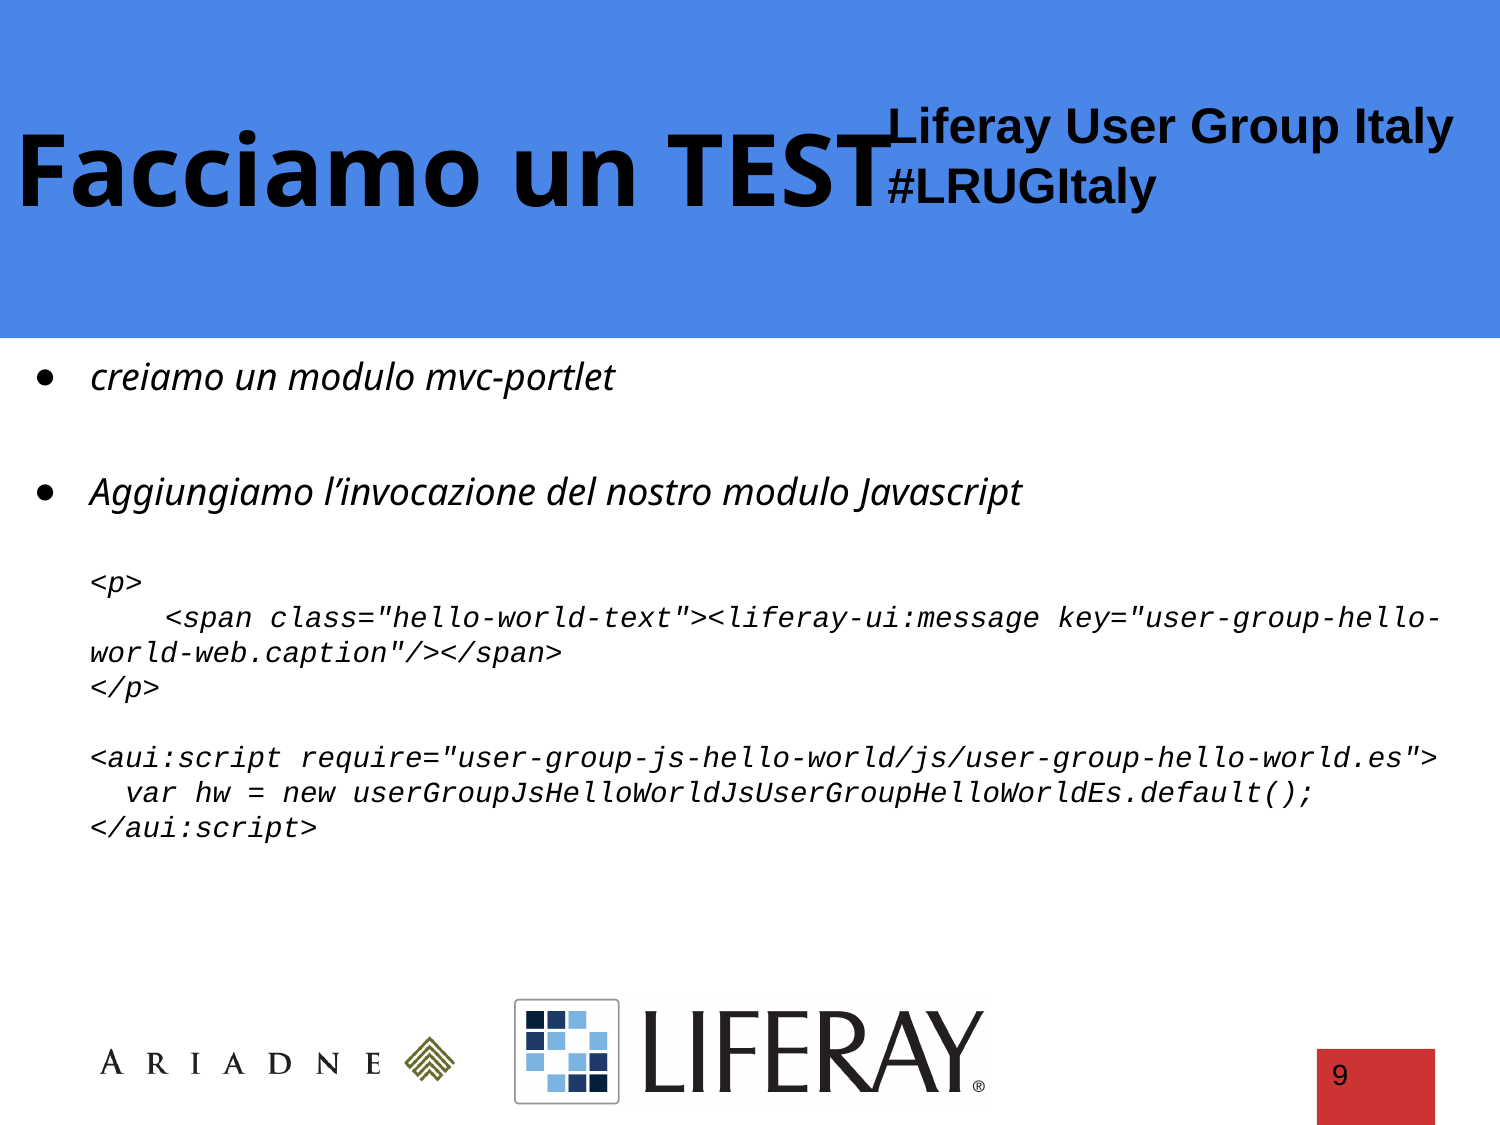

# Facciamo un TEST
Liferay User Group Italy
#LRUGItaly
creiamo un modulo mvc-portlet
Aggiungiamo l’invocazione del nostro modulo Javascript
<p>
	<span class="hello-world-text"><liferay-ui:message key="user-group-hello-world-web.caption"/></span>
</p>
<aui:script require="user-group-js-hello-world/js/user-group-hello-world.es">
 var hw = new userGroupJsHelloWorldJsUserGroupHelloWorldEs.default();
</aui:script>